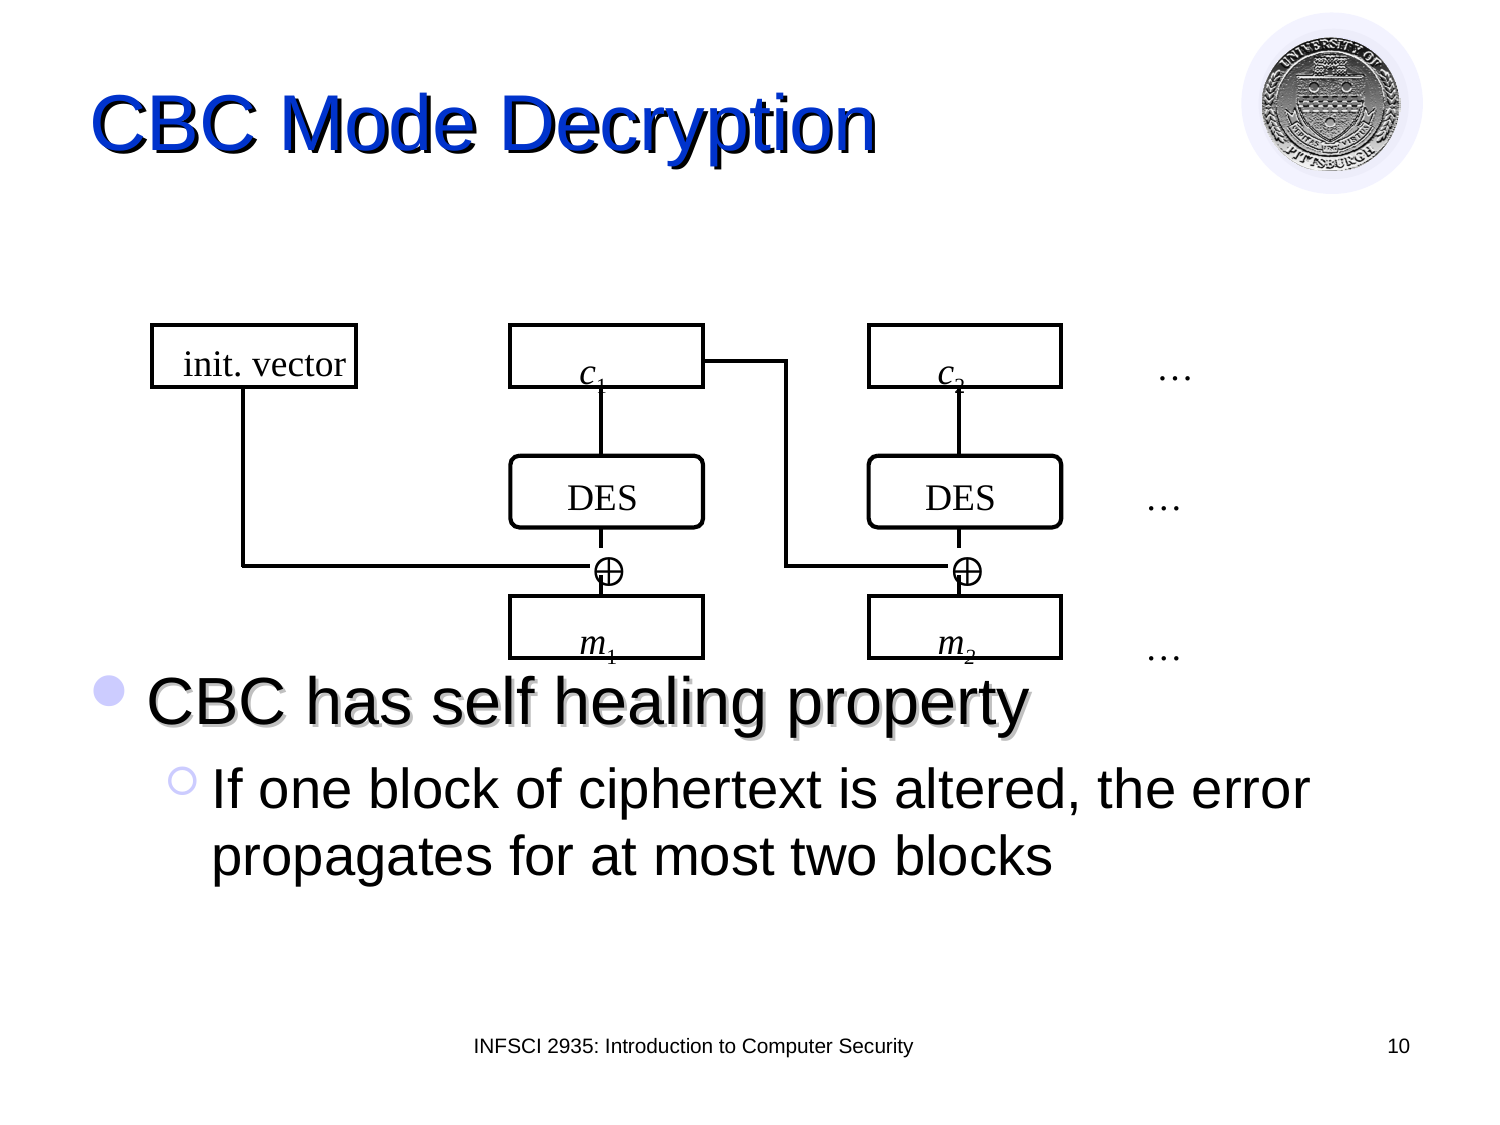

# CBC Mode Decryption
init. vector
c1
c2
…
DES
DES
…


m1
m2
…
CBC has self healing property
If one block of ciphertext is altered, the error propagates for at most two blocks
10